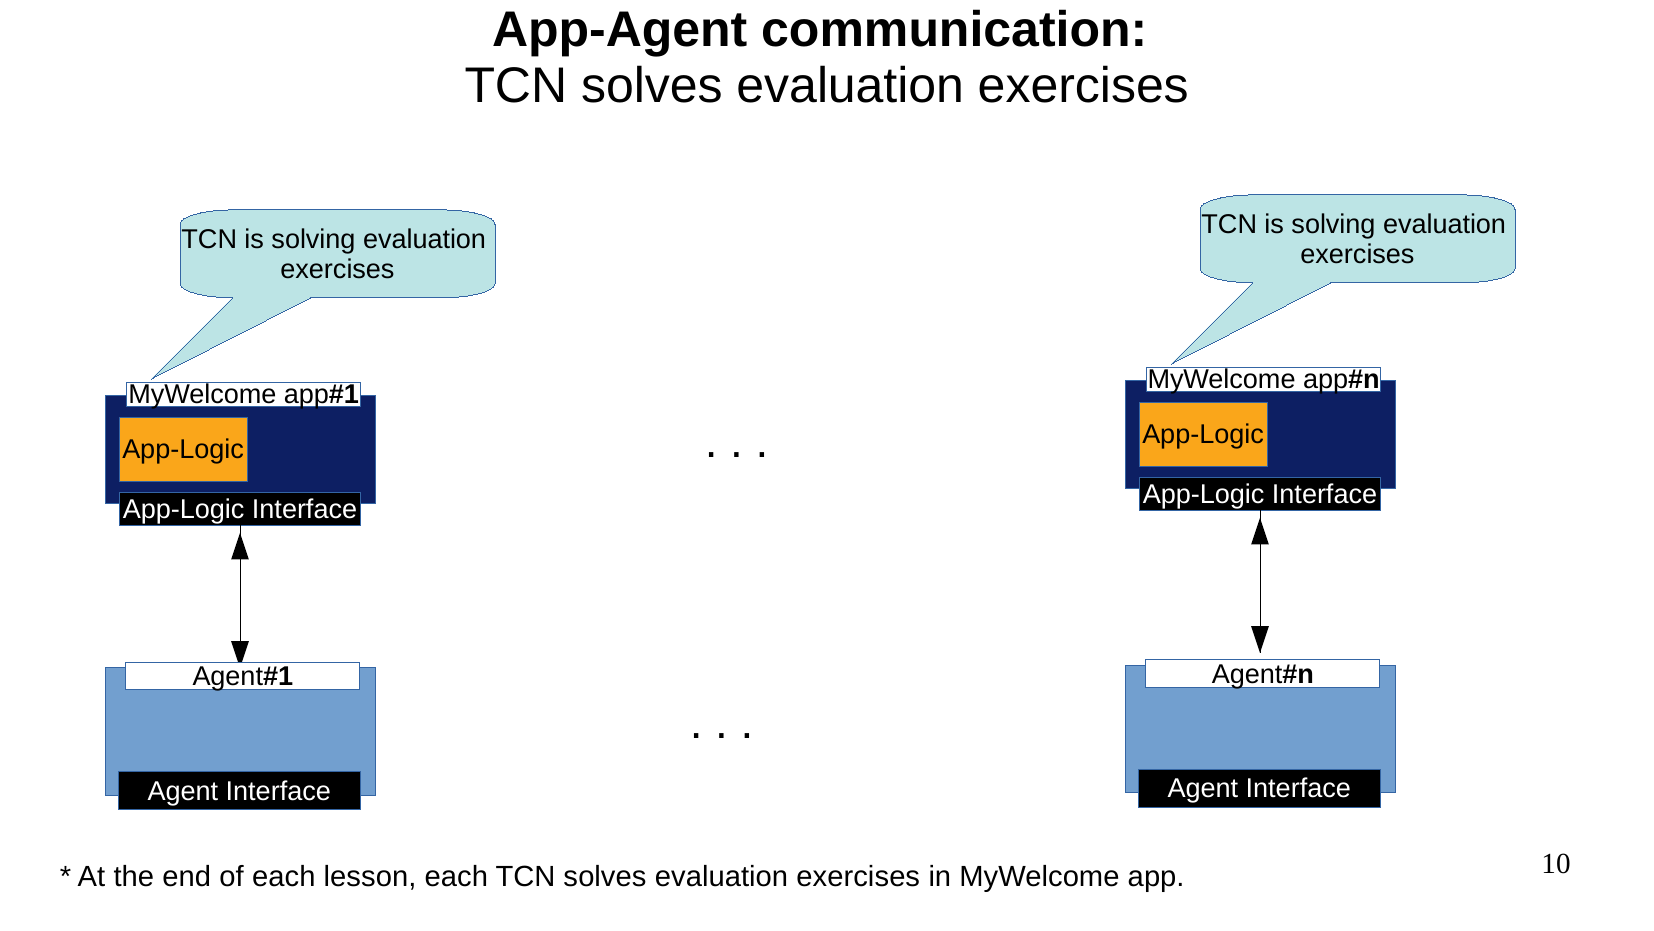

# App-Agent communication: TCN solves evaluation exercises
TCN is solving evaluation
exercises
TCN is solving evaluation
exercises
MyWelcome app_1
MyWelcome app#n
MyWelcome app_1
MyWelcome app#1
App-Logic
App-Logic
. . .
App-Logic
App-Logic
App-Logic Interface
App-Logic Interface
App-Logic Interface
App-Logic Interface
Agent#n
Agent#1
. . .
Agent Interface
Agent Interface
10
* At the end of each lesson, each TCN solves evaluation exercises in MyWelcome app.